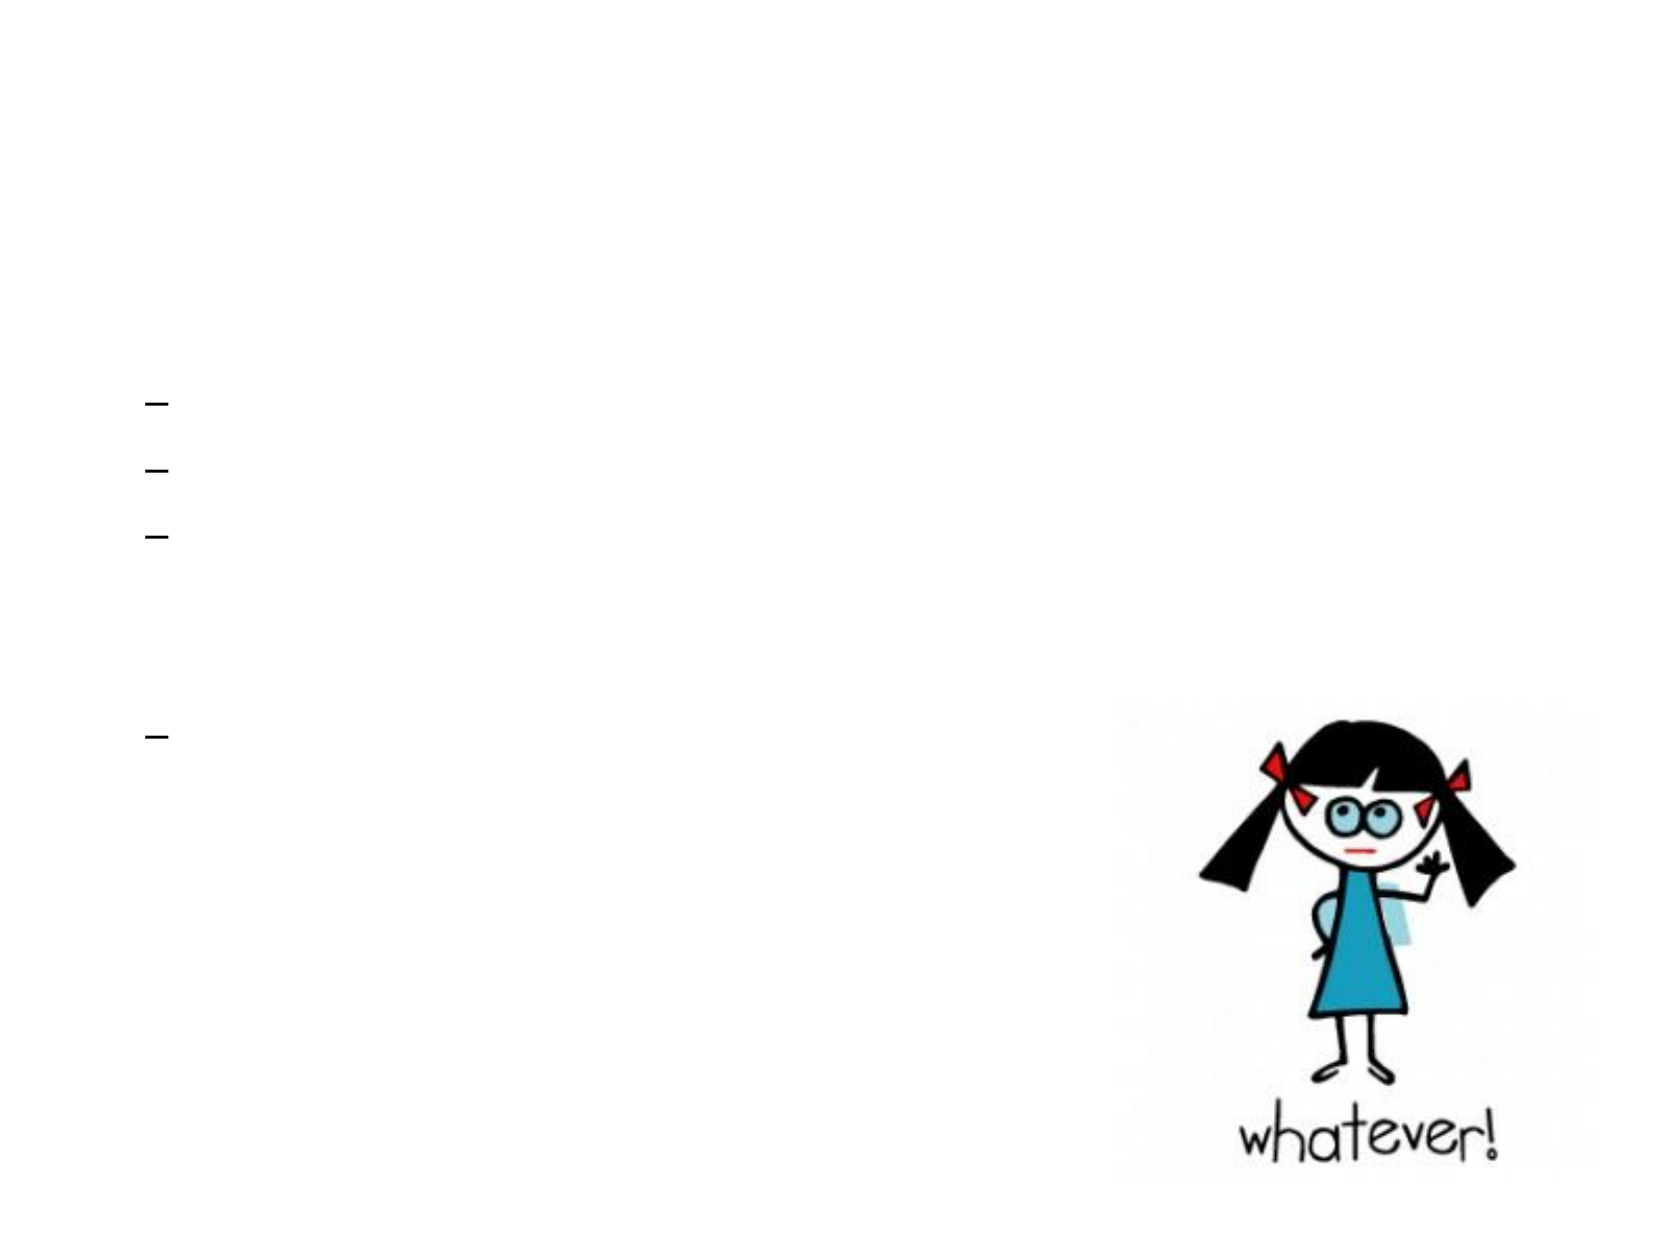

# Exceções
Nem sempre é possível criar um SlackBuild ou pacote:
licensa
procedimento de instalação
Ex: compilador intel, IRPF
Ou ainda o programa é muito simples e criar o pacote seria um overkill chato
Ex: Vuze
 Saída: instalar no /opt